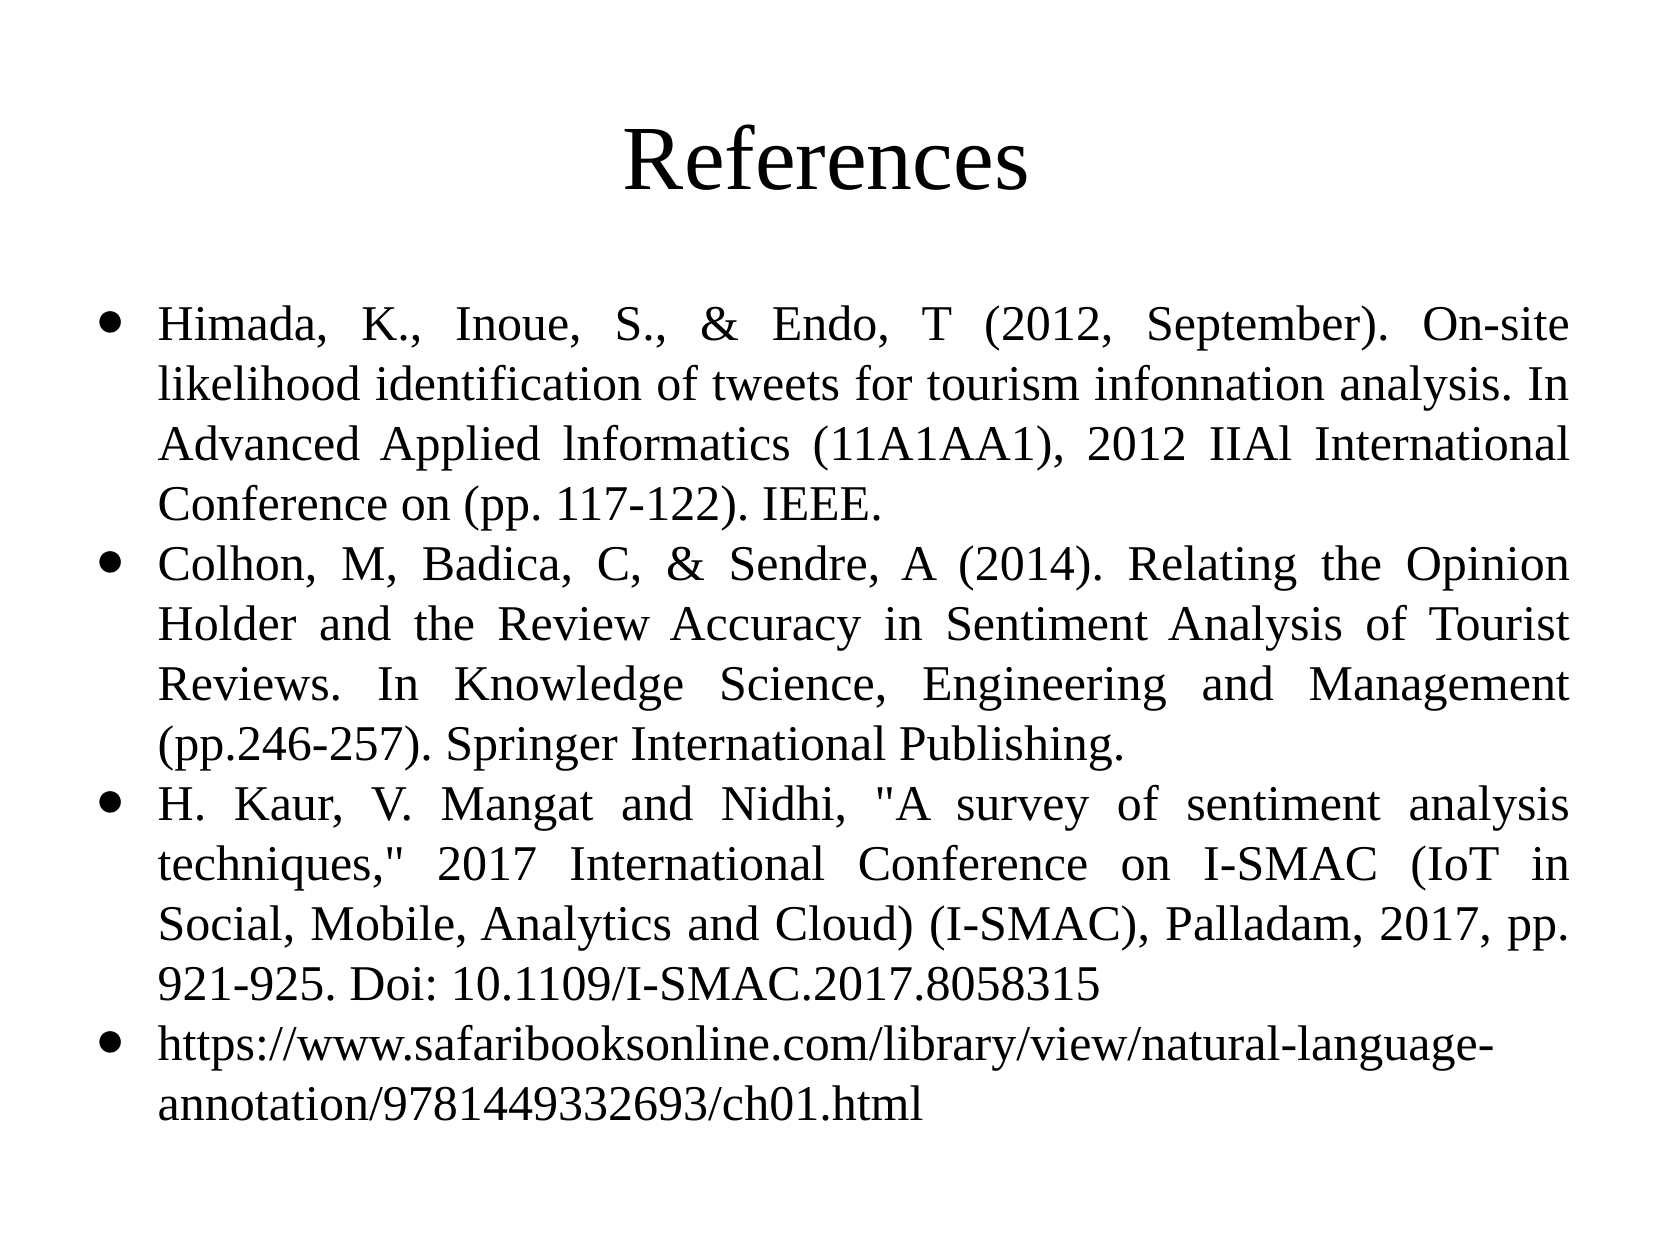

References
Himada, K., Inoue, S., & Endo, T (2012, September). On-site likelihood identification of tweets for tourism infonnation analysis. In Advanced Applied lnformatics (11A1AA1), 2012 IIAl International Conference on (pp. 117-122). IEEE.
Colhon, M, Badica, C, & Sendre, A (2014). Relating the Opinion Holder and the Review Accuracy in Sentiment Analysis of Tourist Reviews. In Knowledge Science, Engineering and Management (pp.246-257). Springer International Publishing.
H. Kaur, V. Mangat and Nidhi, "A survey of sentiment analysis techniques," 2017 International Conference on I-SMAC (IoT in Social, Mobile, Analytics and Cloud) (I-SMAC), Palladam, 2017, pp. 921-925. Doi: 10.1109/I-SMAC.2017.8058315
https://www.safaribooksonline.com/library/view/natural-language-annotation/9781449332693/ch01.html